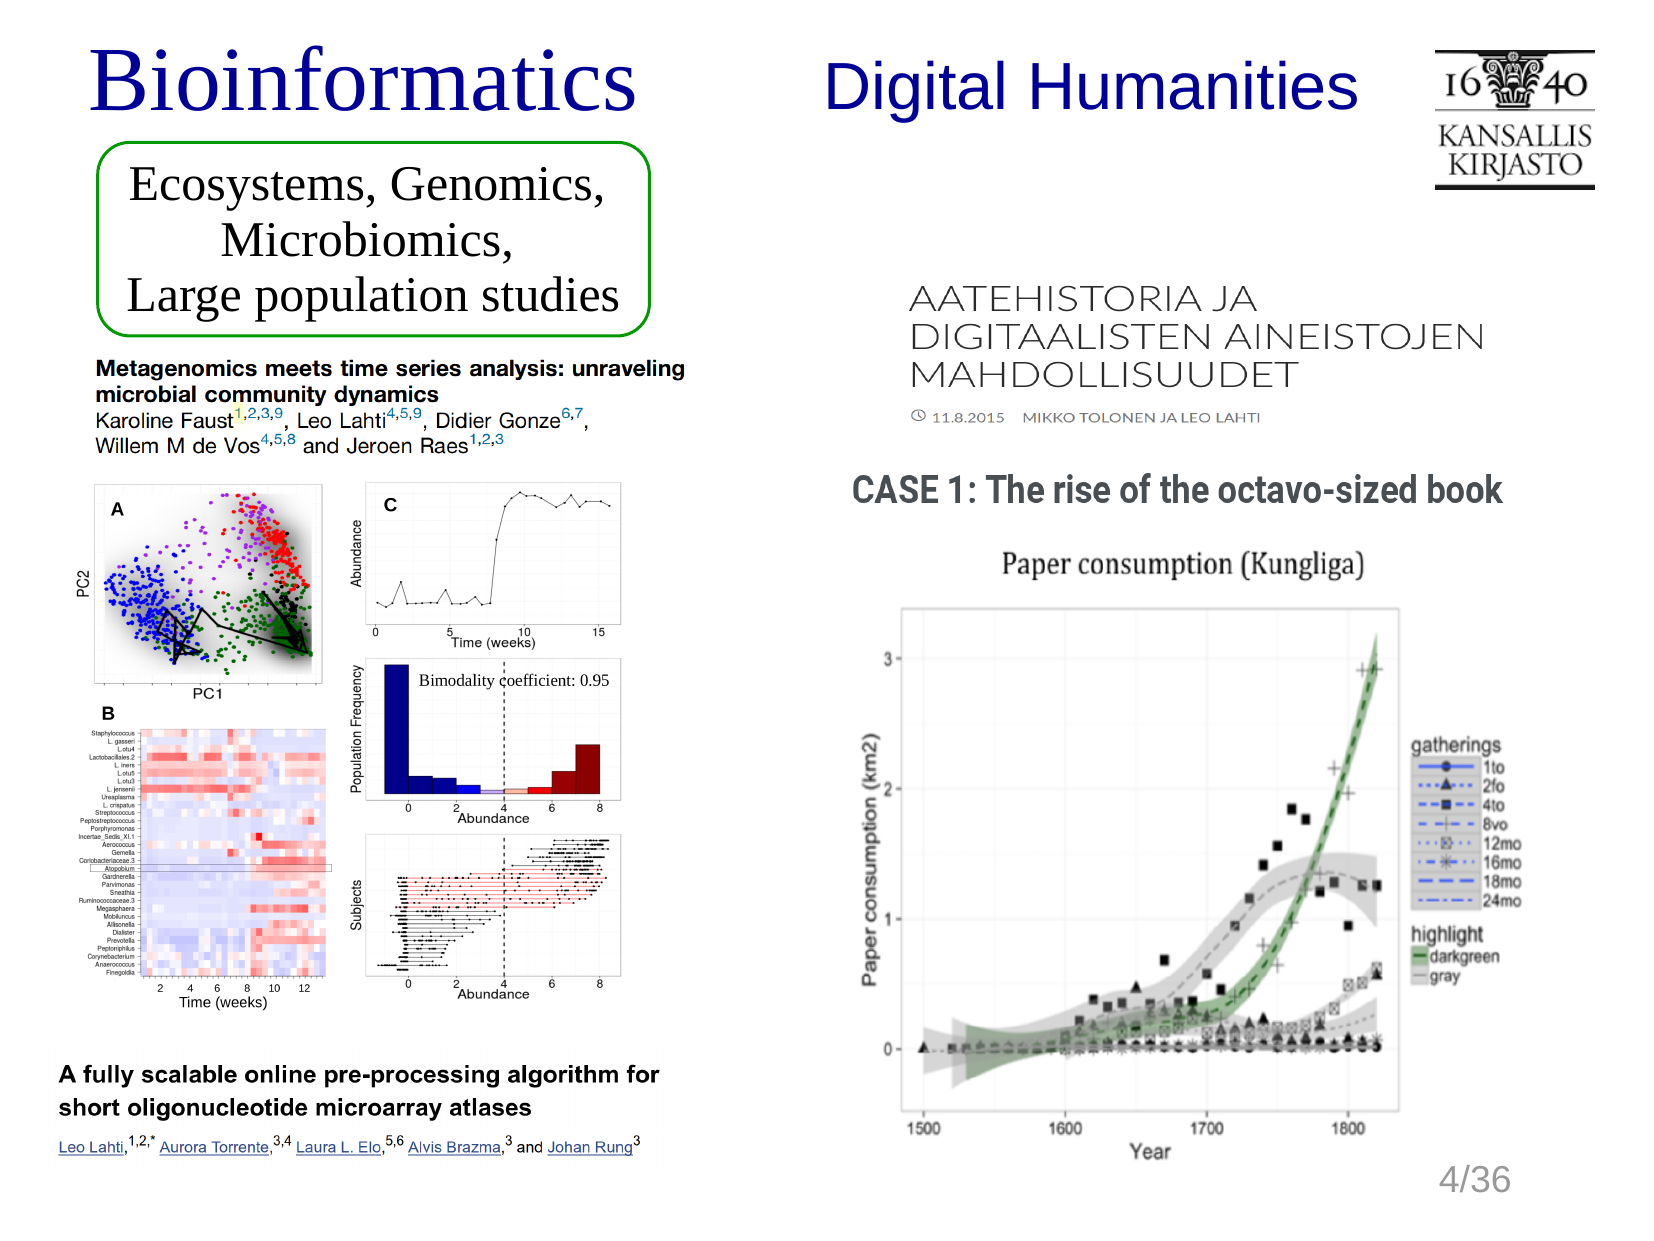

# Bioinformatics
Digital Humanities
Ecosystems, Genomics,
Microbiomics,
Large population studies